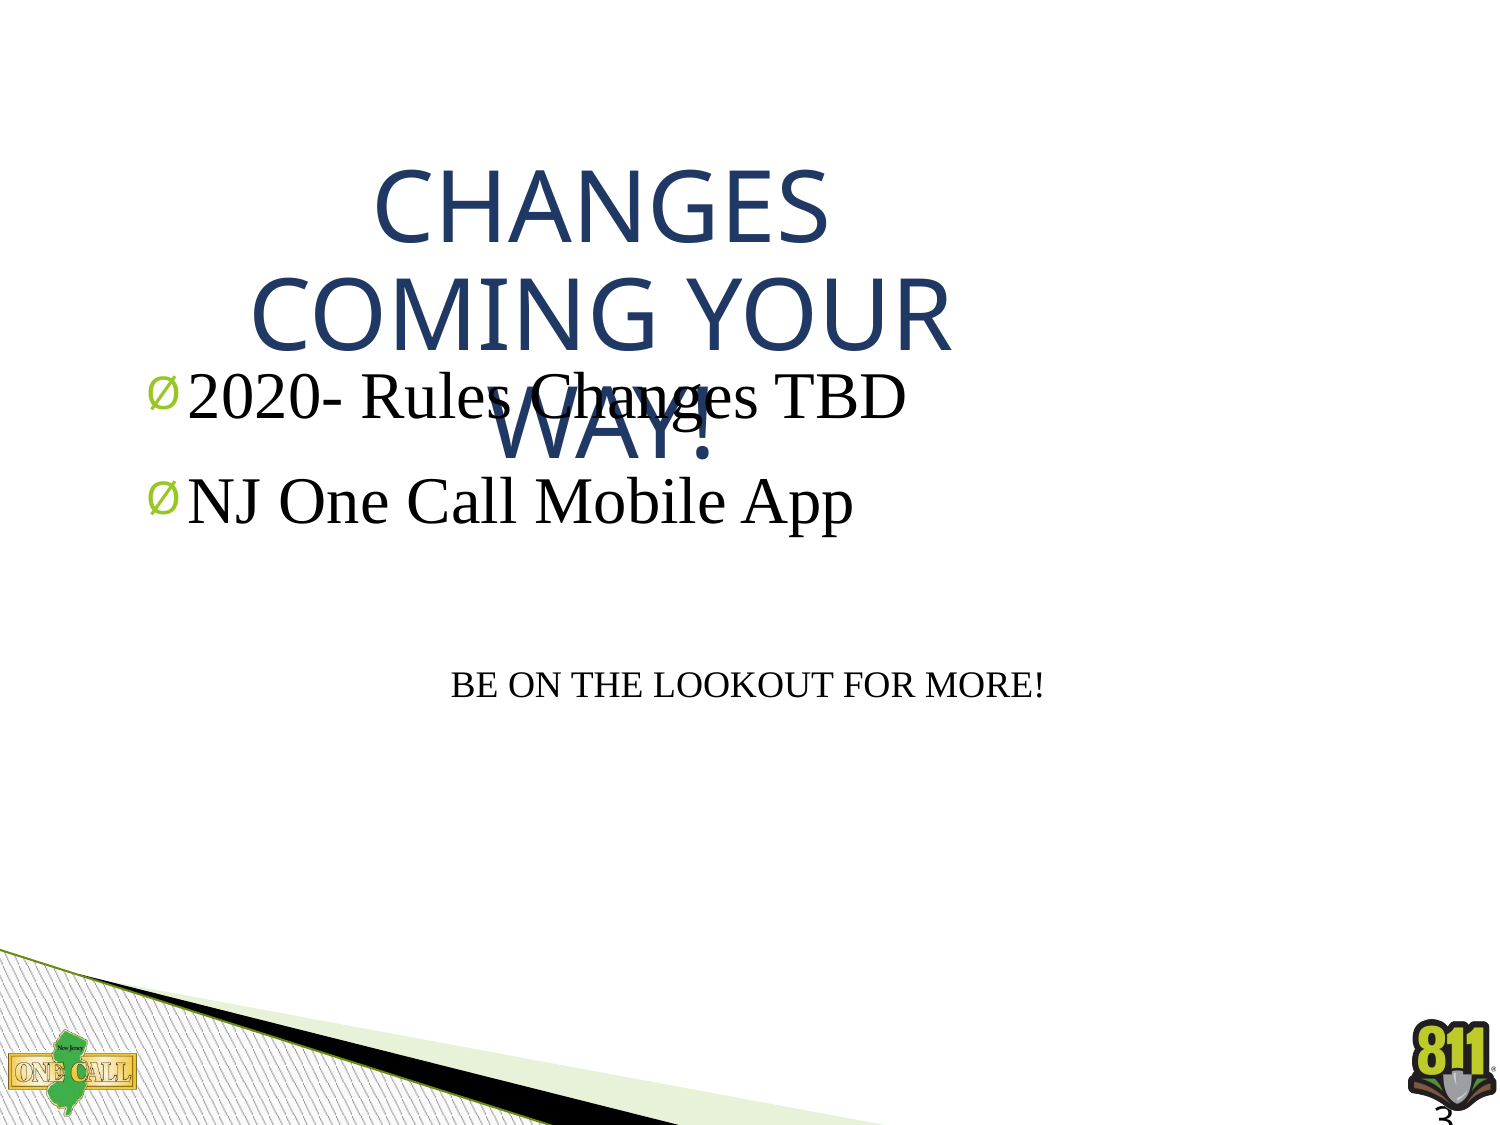

CHANGES COMING YOUR WAY!
# 2020- Rules Changes TBD
NJ One Call Mobile App
BE ON THE LOOKOUT FOR MORE!